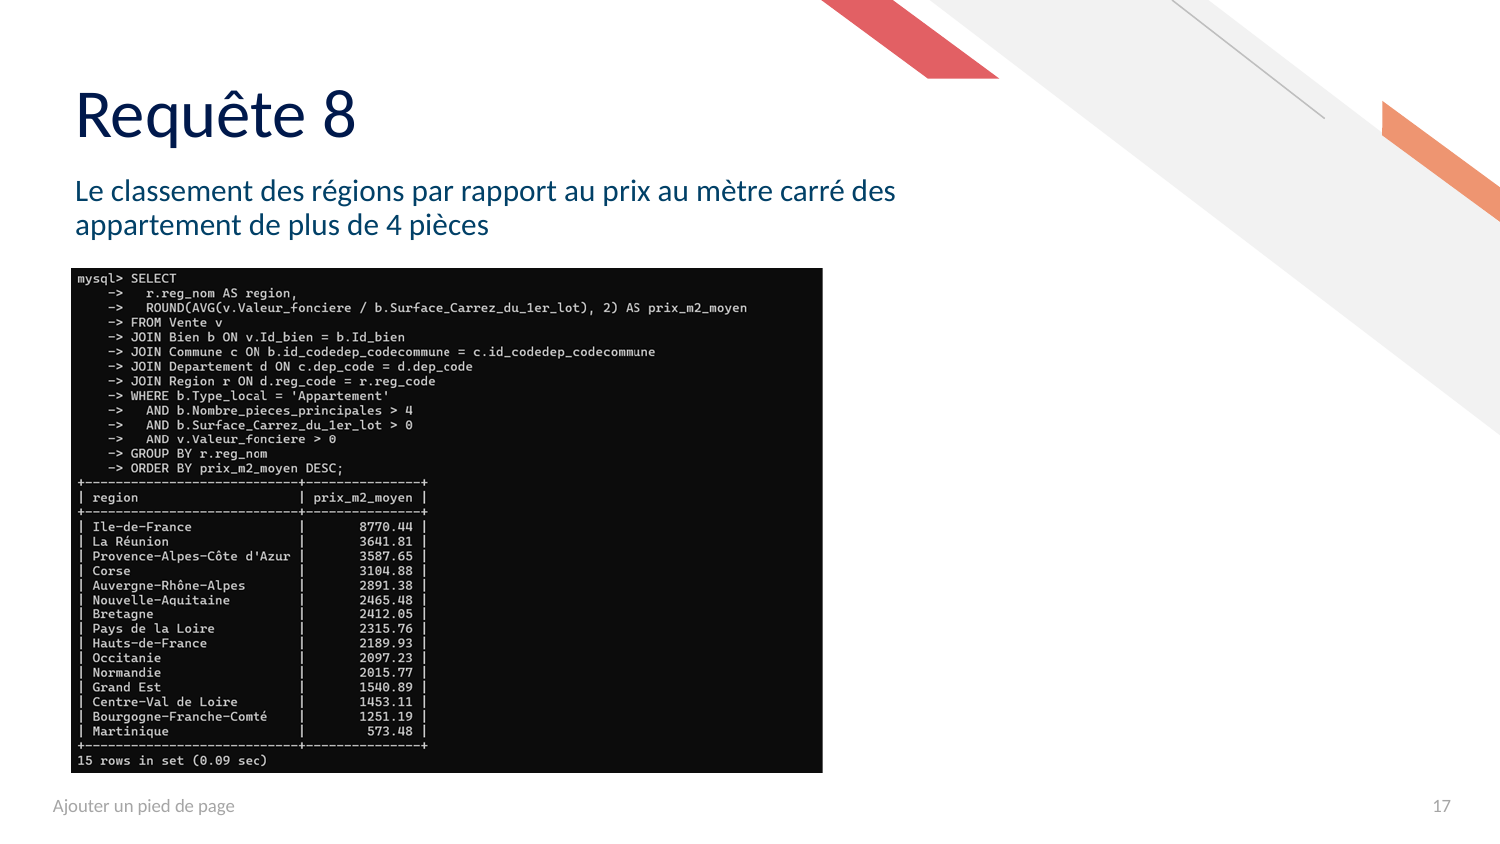

# Requête 8
Le classement des régions par rapport au prix au mètre carré des
appartement de plus de 4 pièces
Ajouter un pied de page